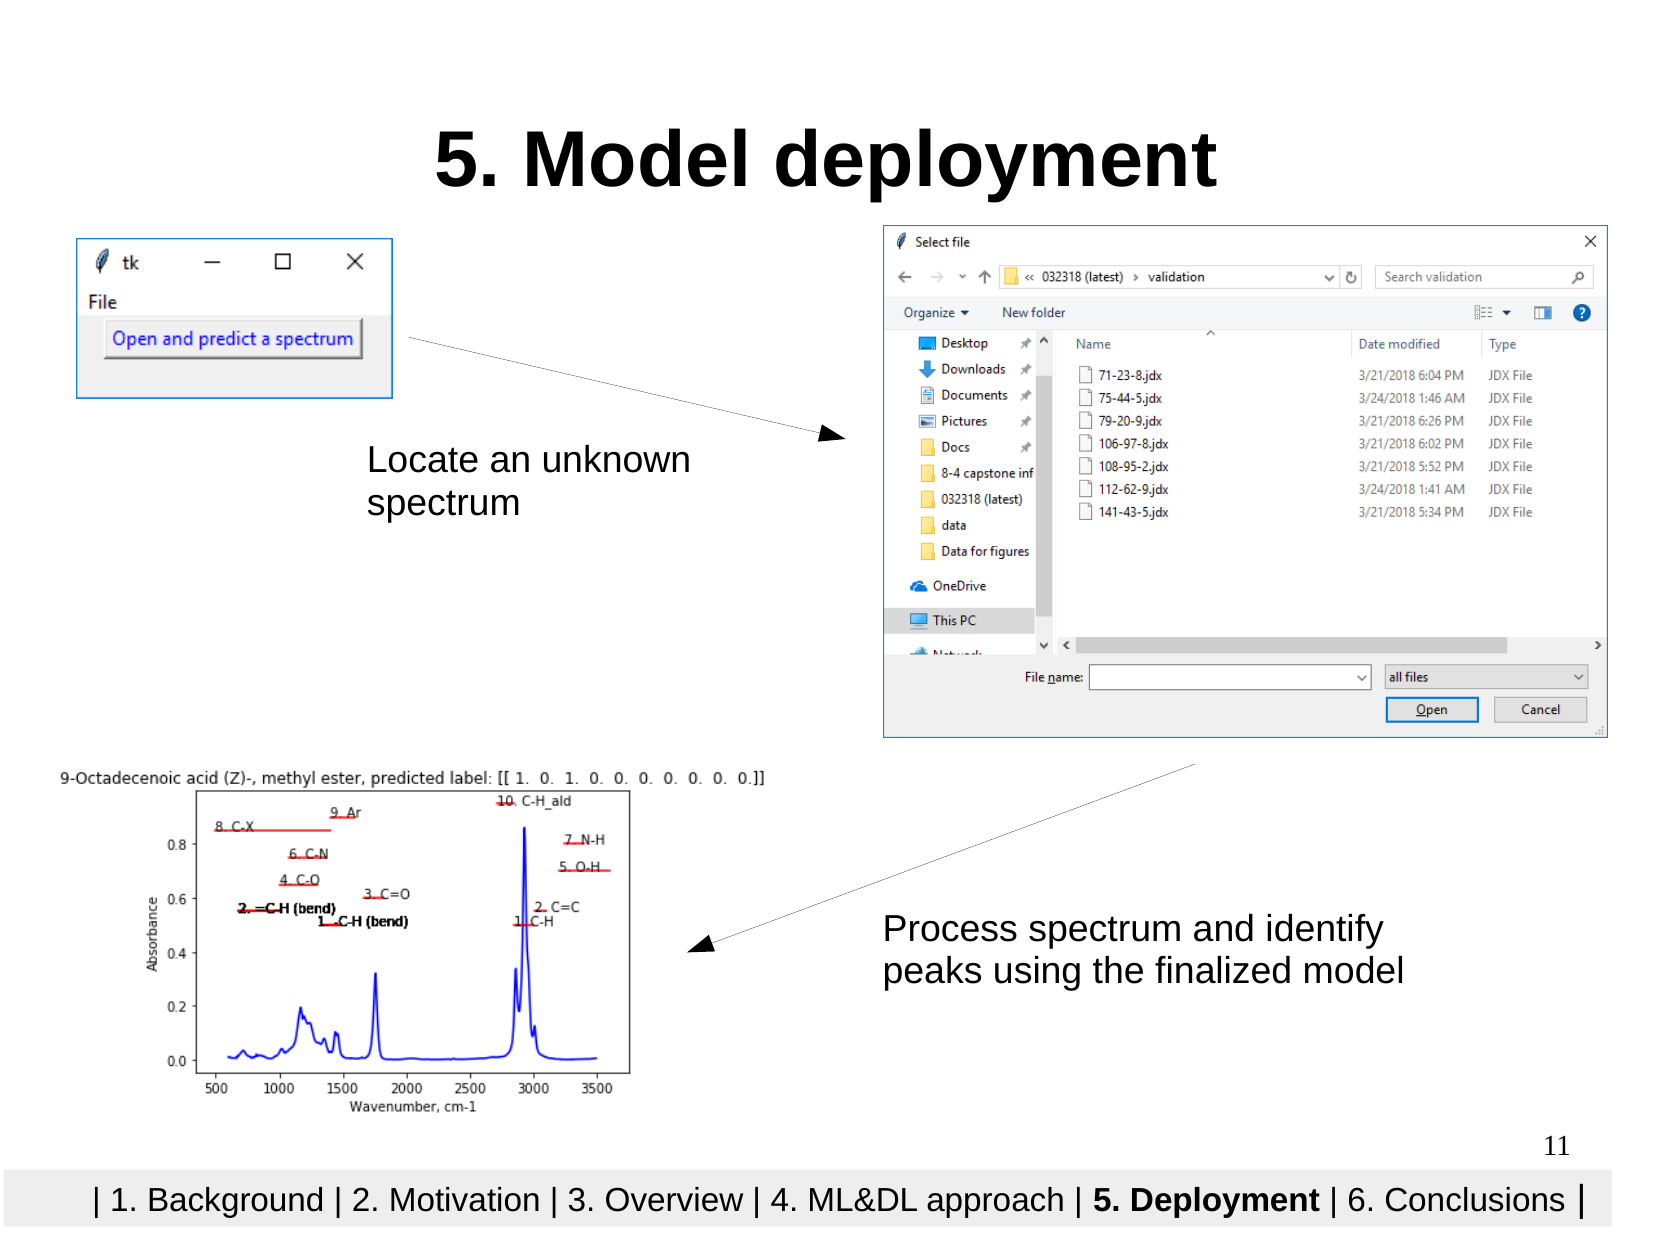

# 5. Model deployment
Locate an unknown spectrum
Process spectrum and identify peaks using the finalized model
11
| 1. Background | 2. Motivation | 3. Overview | 4. ML&DL approach | 5. Deployment | 6. Conclusions |